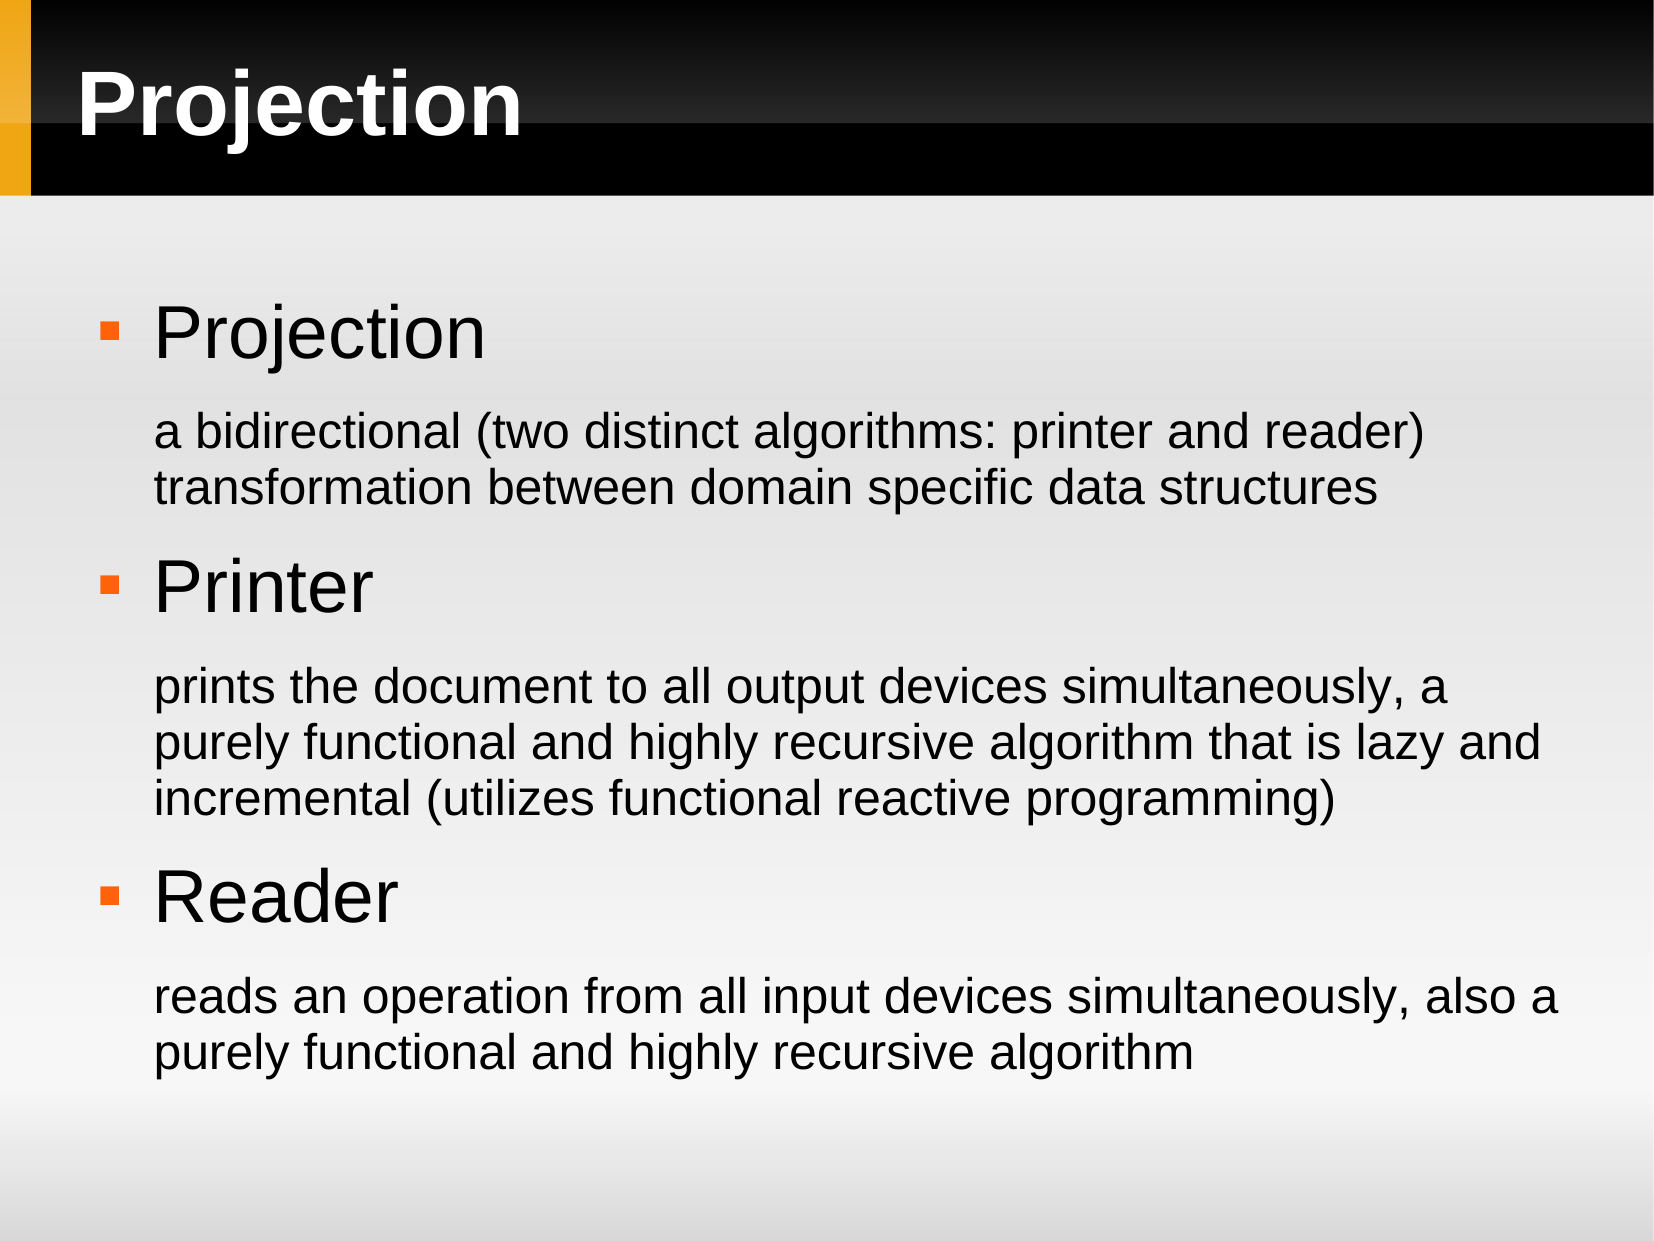

# Projection
Projection
a bidirectional (two distinct algorithms: printer and reader) transformation between domain specific data structures
Printer
prints the document to all output devices simultaneously, a purely functional and highly recursive algorithm that is lazy and incremental (utilizes functional reactive programming)
Reader
reads an operation from all input devices simultaneously, also a purely functional and highly recursive algorithm